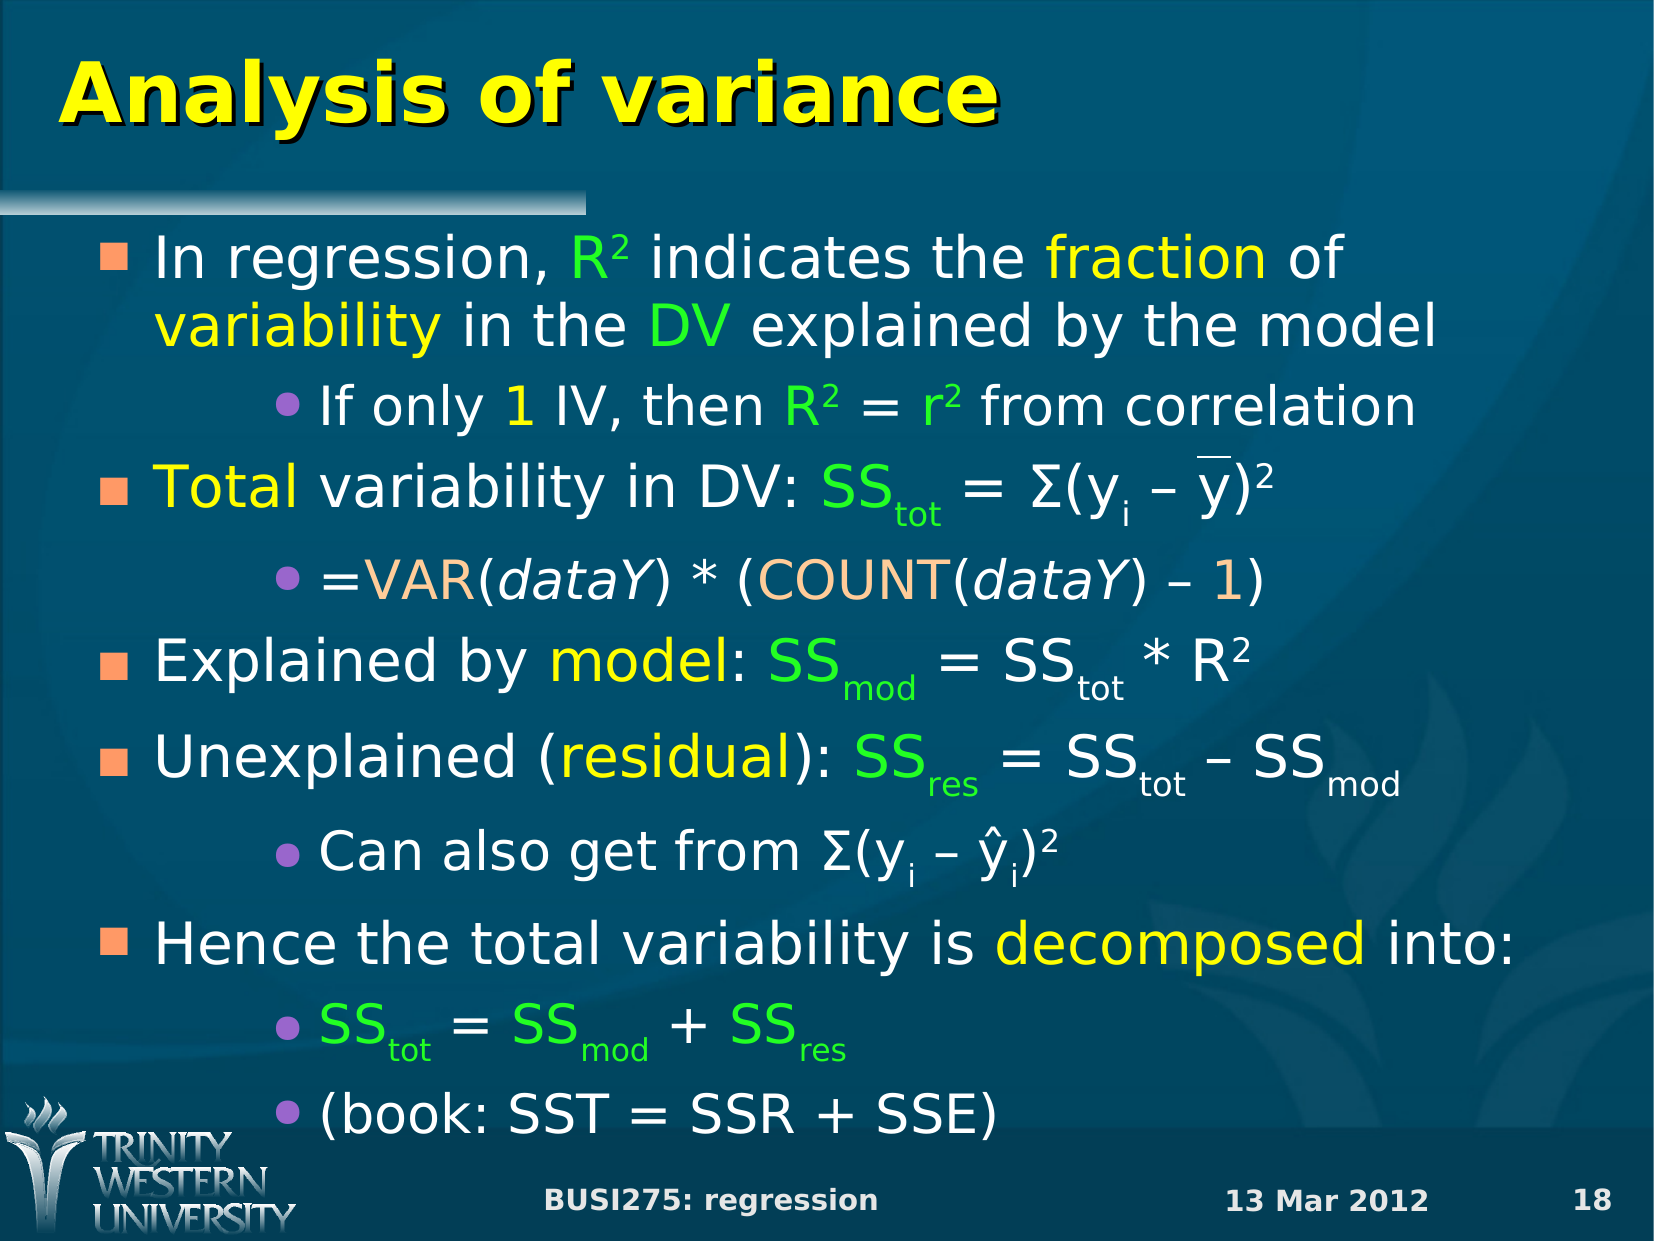

# Analysis of variance
In regression, R2 indicates the fraction of variability in the DV explained by the model
If only 1 IV, then R2 = r2 from correlation
Total variability in DV: SStot = Σ(yi – y)2
=VAR(dataY) * (COUNT(dataY) – 1)
Explained by model: SSmod = SStot * R2
Unexplained (residual): SSres = SStot – SSmod
Can also get from Σ(yi – ŷi)2
Hence the total variability is decomposed into:
SStot = SSmod + SSres
(book: SST = SSR + SSE)
BUSI275: regression
13 Mar 2012
18